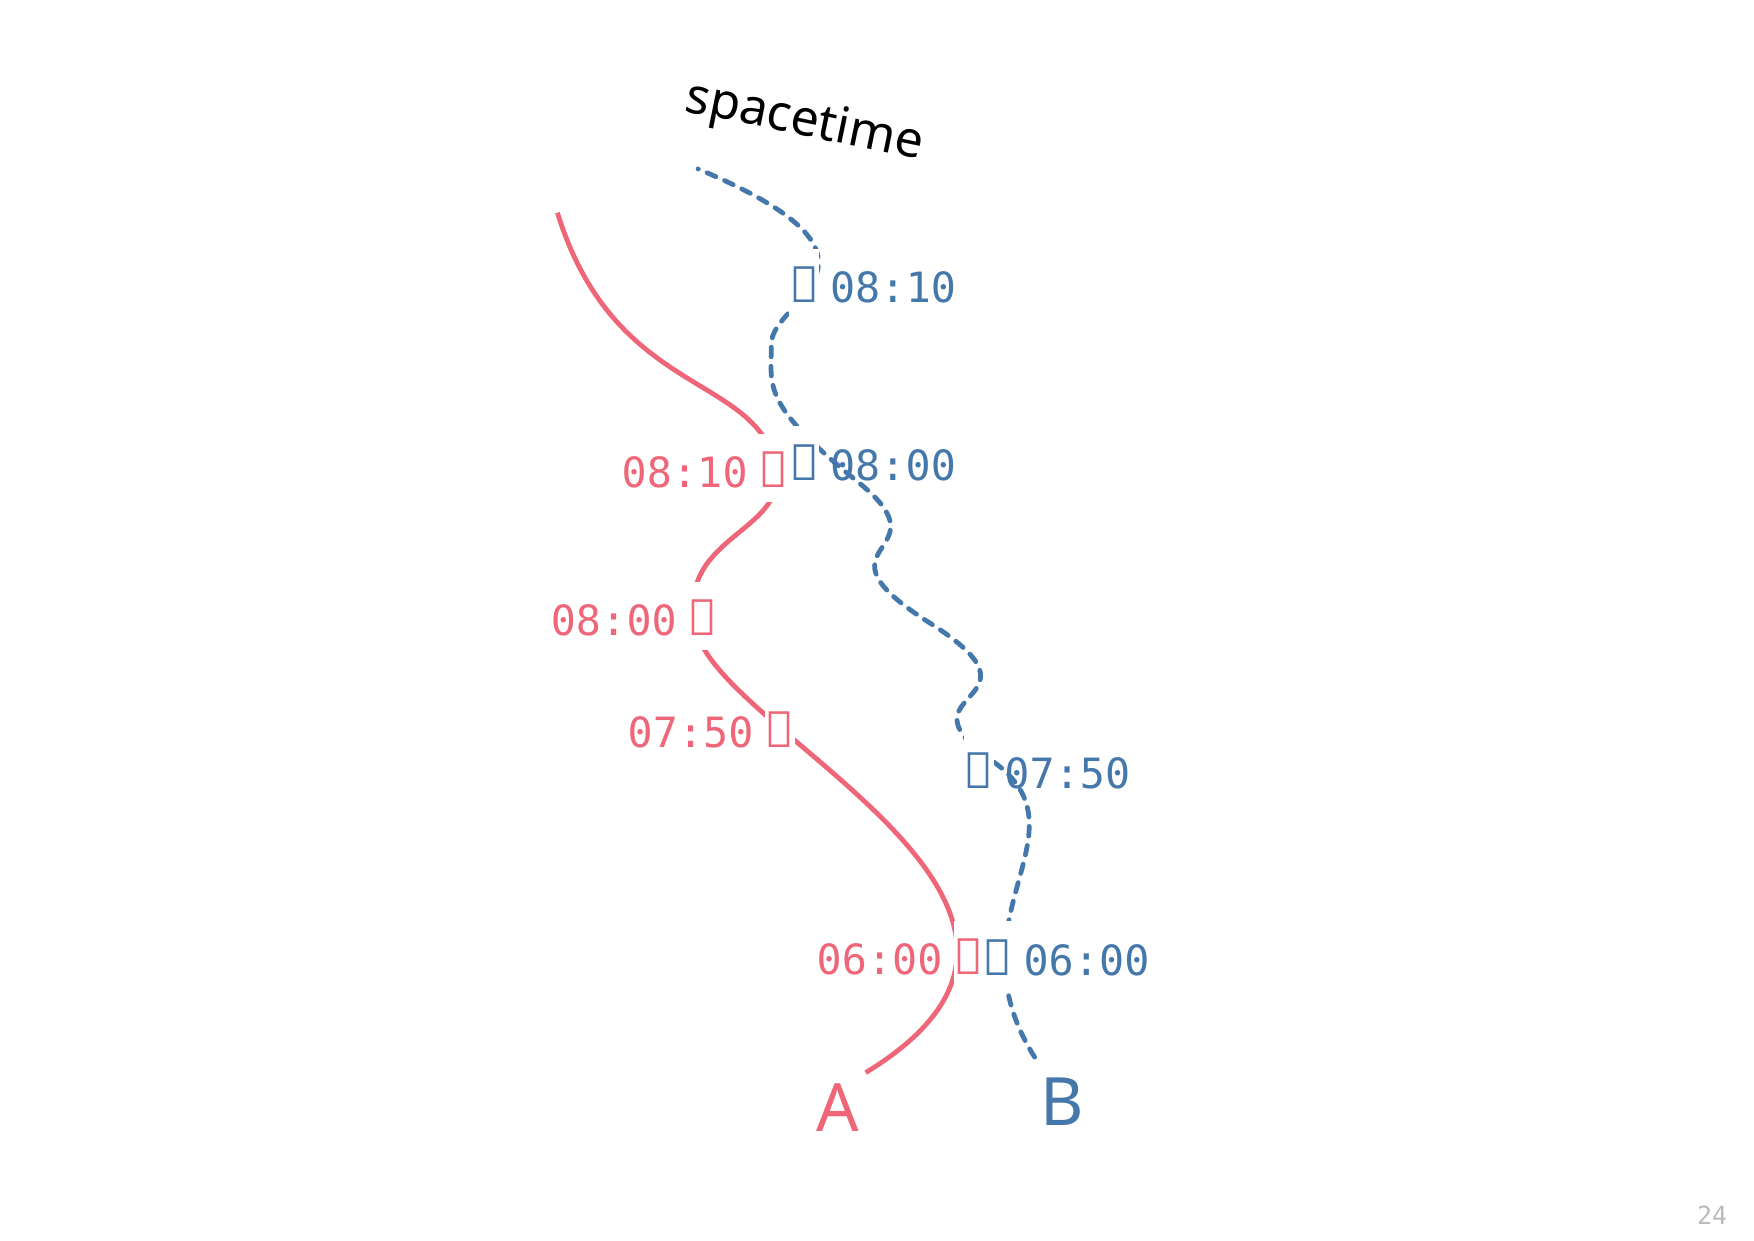

spacetime
 08:10
 08:00
08:10 
08:00 
07:50 
 07:50
 06:00
06:00 
B
A